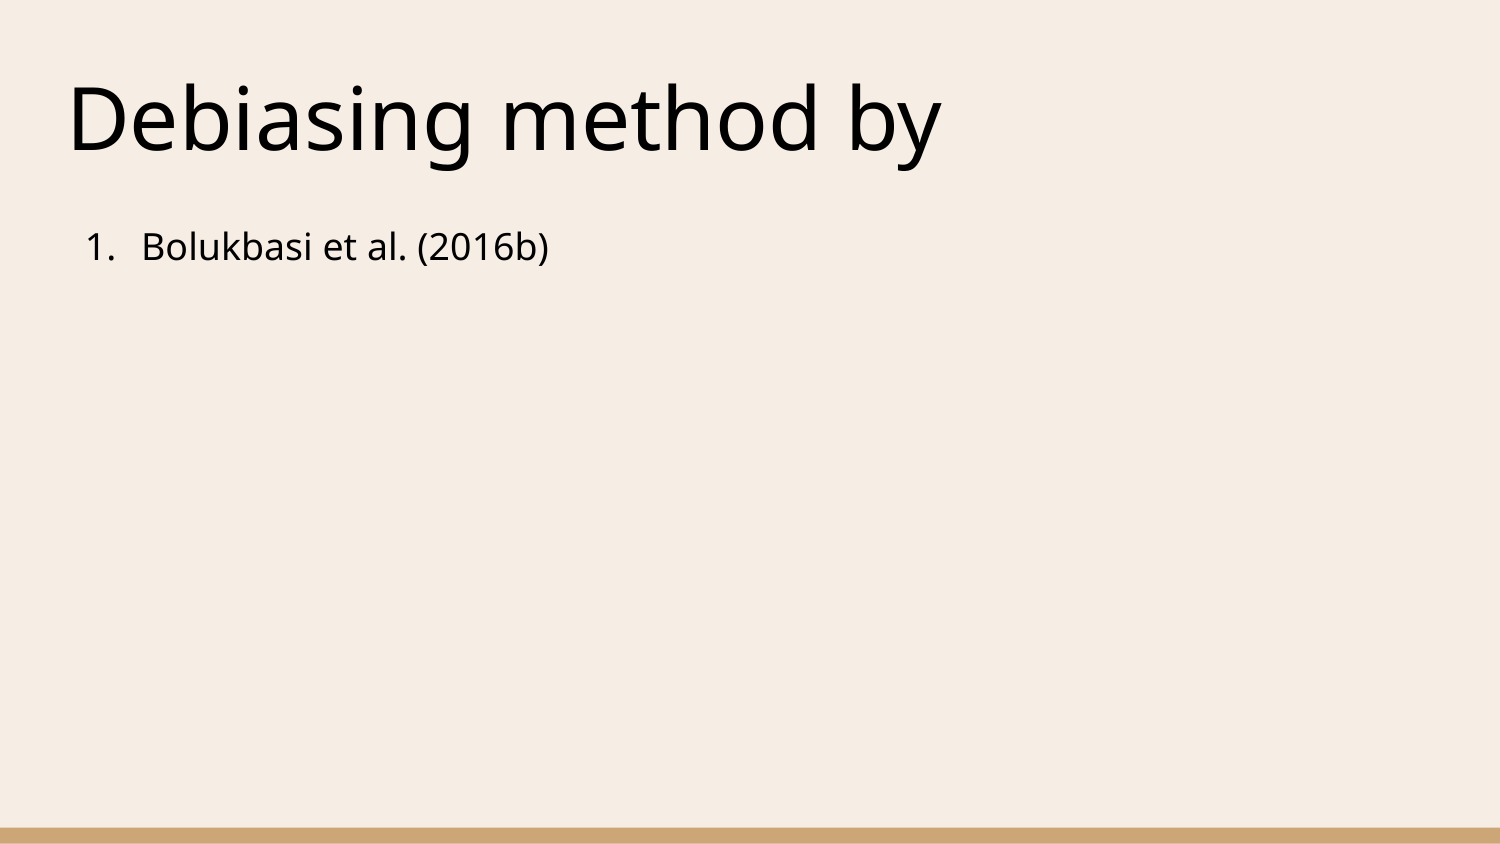

# Debiasing method by
Bolukbasi et al. (2016b)